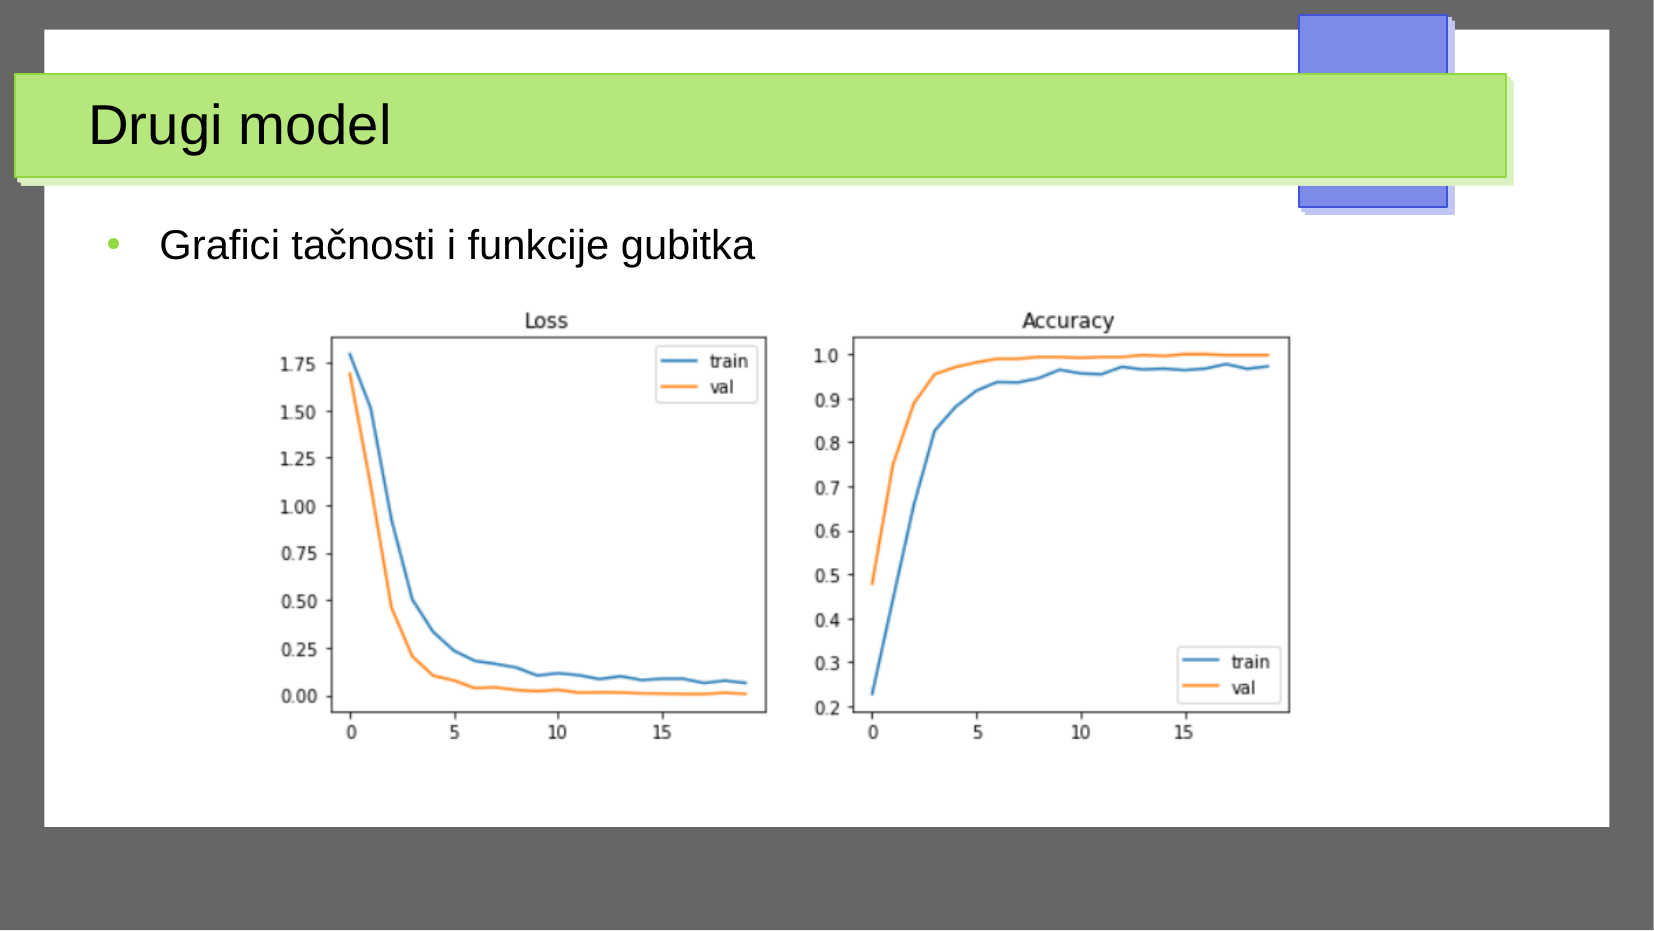

# Drugi model
Grafici tačnosti i funkcije gubitka